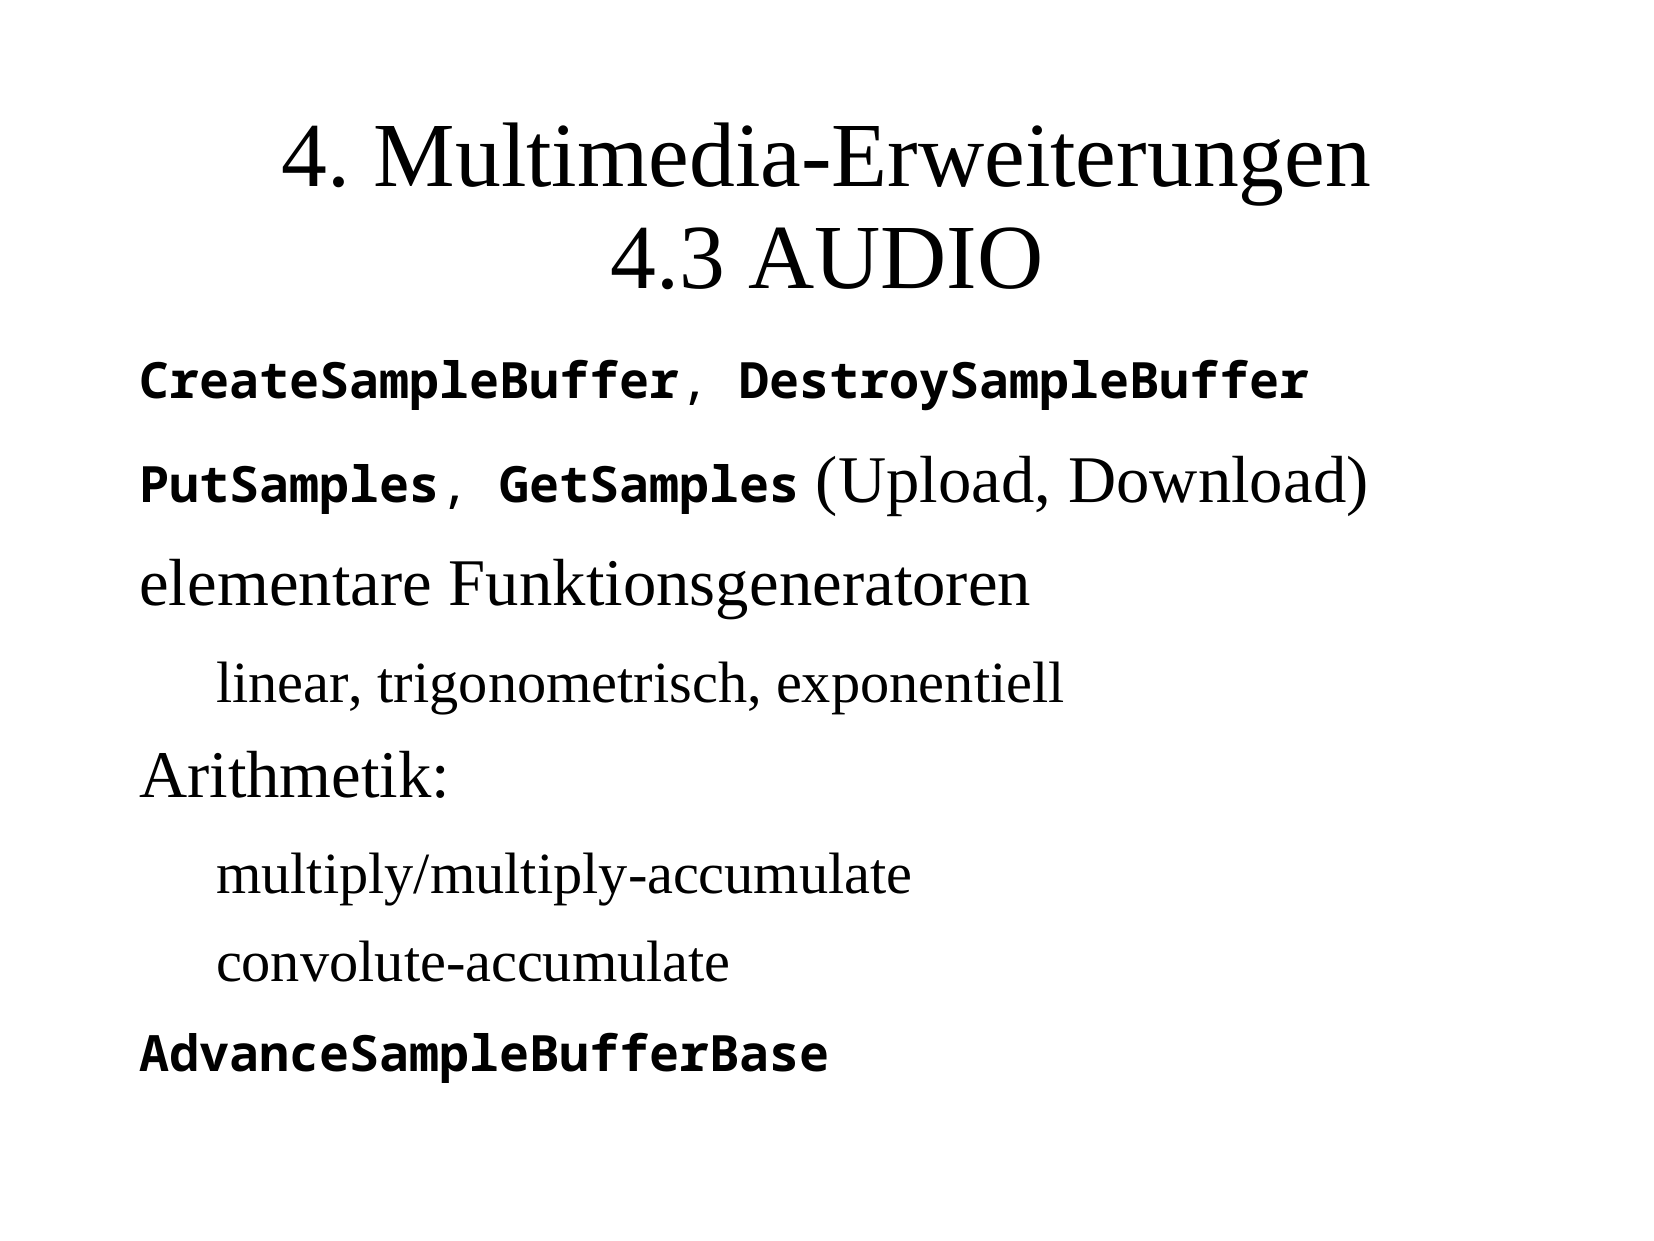

# 4. Multimedia-Erweiterungen 4.3 AUDIO
CreateSampleBuffer, DestroySampleBuffer
PutSamples, GetSamples (Upload, Download)
elementare Funktionsgeneratoren
linear, trigonometrisch, exponentiell
Arithmetik:
multiply/multiply-accumulate
convolute-accumulate
AdvanceSampleBufferBase